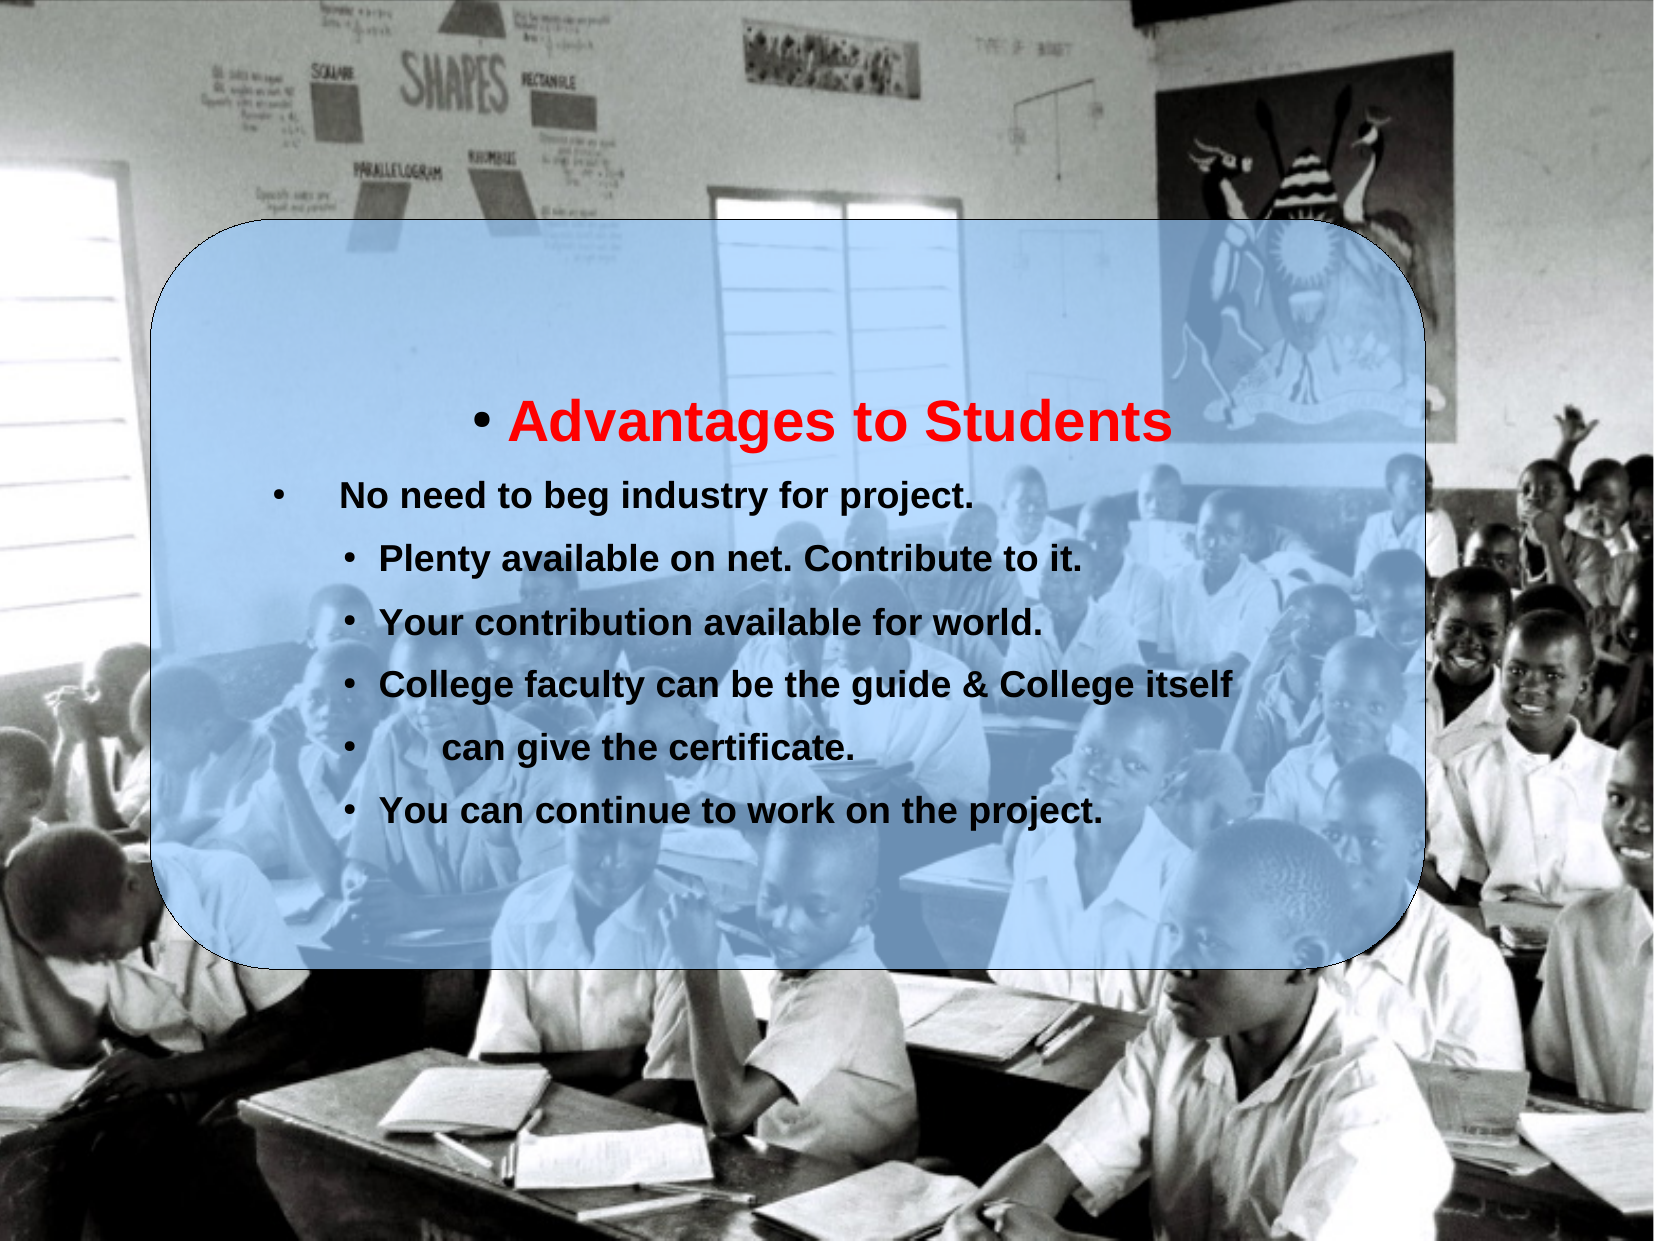

Advantages to Students
 No need to beg industry for project.
Plenty available on net. Contribute to it.
Your contribution available for world.
College faculty can be the guide & College itself
 can give the certificate.
You can continue to work on the project.